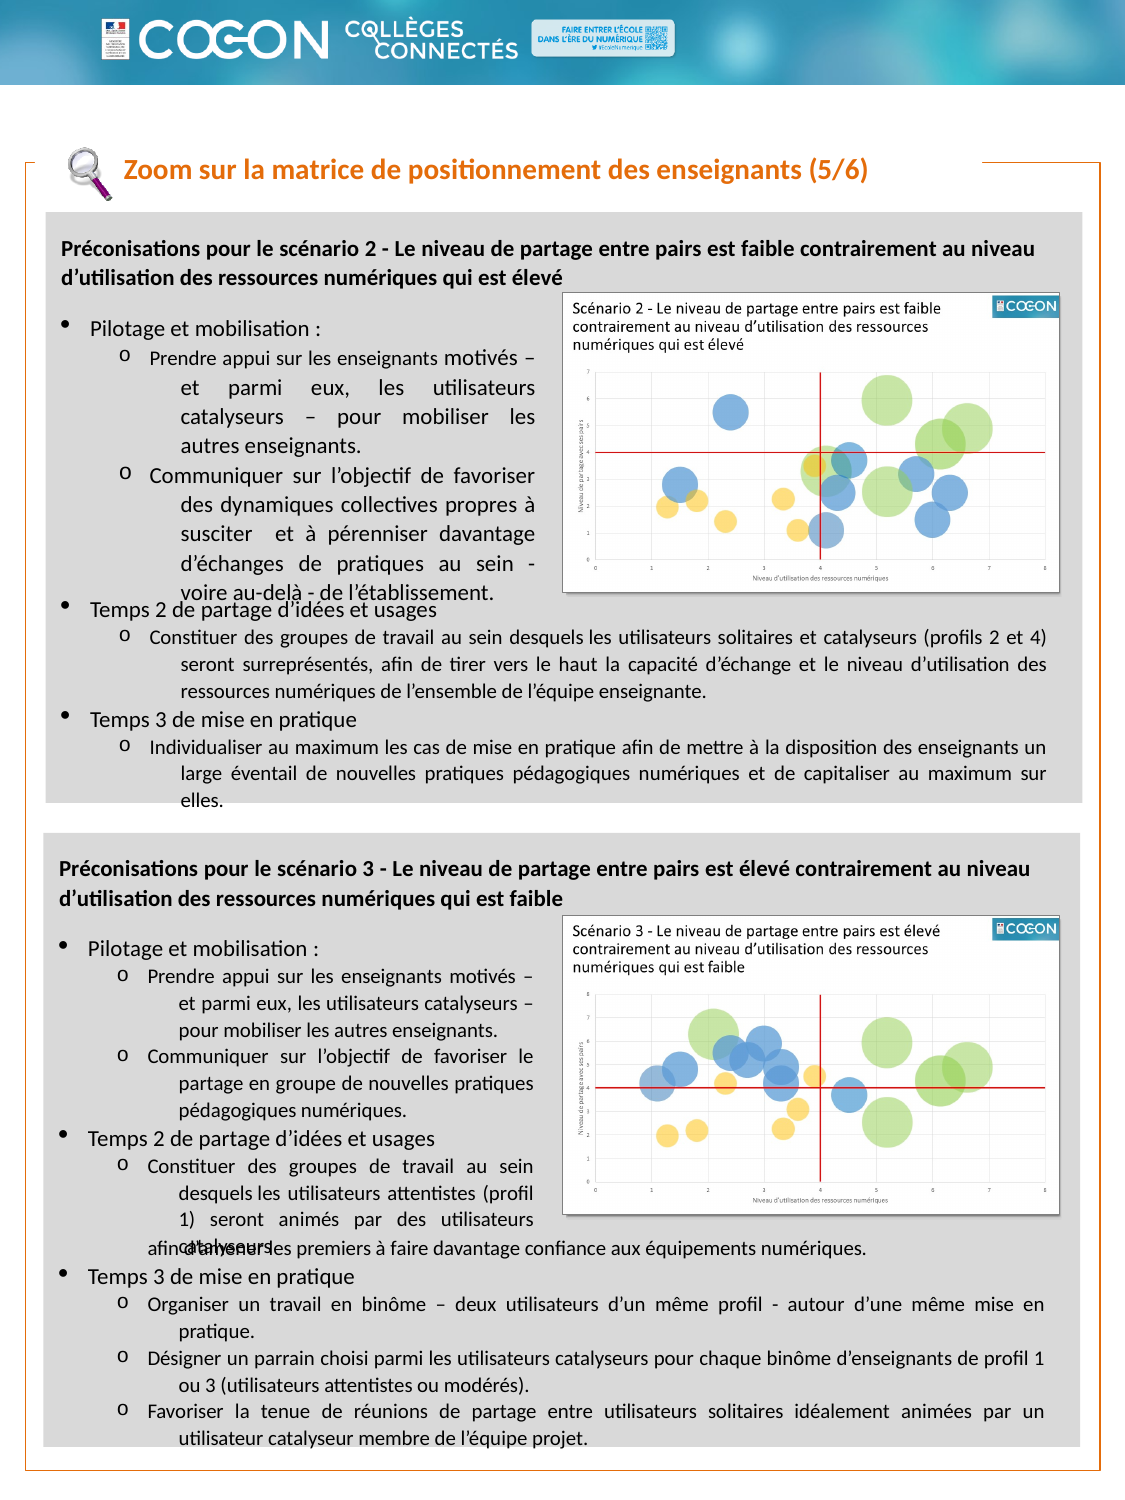

Zoom sur la matrice de positionnement des enseignants (5/6)
Préconisations pour le scénario 2 - Le niveau de partage entre pairs est faible contrairement au niveau d’utilisation des ressources numériques qui est élevé
Pilotage et mobilisation :
Prendre appui sur les enseignants motivés – et parmi eux, les utilisateurs catalyseurs – pour mobiliser les autres enseignants.
Communiquer sur l’objectif de favoriser des dynamiques collectives propres à susciter et à pérenniser davantage d’échanges de pratiques au sein - voire au-delà - de l’établissement.
Temps 2 de partage d’idées et usages
Constituer des groupes de travail au sein desquels les utilisateurs solitaires et catalyseurs (profils 2 et 4) seront surreprésentés, afin de tirer vers le haut la capacité d’échange et le niveau d’utilisation des ressources numériques de l’ensemble de l’équipe enseignante.
Temps 3 de mise en pratique
Individualiser au maximum les cas de mise en pratique afin de mettre à la disposition des enseignants un large éventail de nouvelles pratiques pédagogiques numériques et de capitaliser au maximum sur elles.
Préconisations pour le scénario 3 - Le niveau de partage entre pairs est élevé contrairement au niveau d’utilisation des ressources numériques qui est faible
Pilotage et mobilisation :
Prendre appui sur les enseignants motivés – et parmi eux, les utilisateurs catalyseurs – pour mobiliser les autres enseignants.
Communiquer sur l’objectif de favoriser le partage en groupe de nouvelles pratiques pédagogiques numériques.
Temps 2 de partage d’idées et usages
Constituer des groupes de travail au sein desquels les utilisateurs attentistes (profil 1) seront animés par des utilisateurs catalyseurs
afin d’amener les premiers à faire davantage confiance aux équipements numériques.
Temps 3 de mise en pratique
Organiser un travail en binôme – deux utilisateurs d’un même profil - autour d’une même mise en pratique.
Désigner un parrain choisi parmi les utilisateurs catalyseurs pour chaque binôme d’enseignants de profil 1 ou 3 (utilisateurs attentistes ou modérés).
Favoriser la tenue de réunions de partage entre utilisateurs solitaires idéalement animées par un utilisateur catalyseur membre de l’équipe projet.